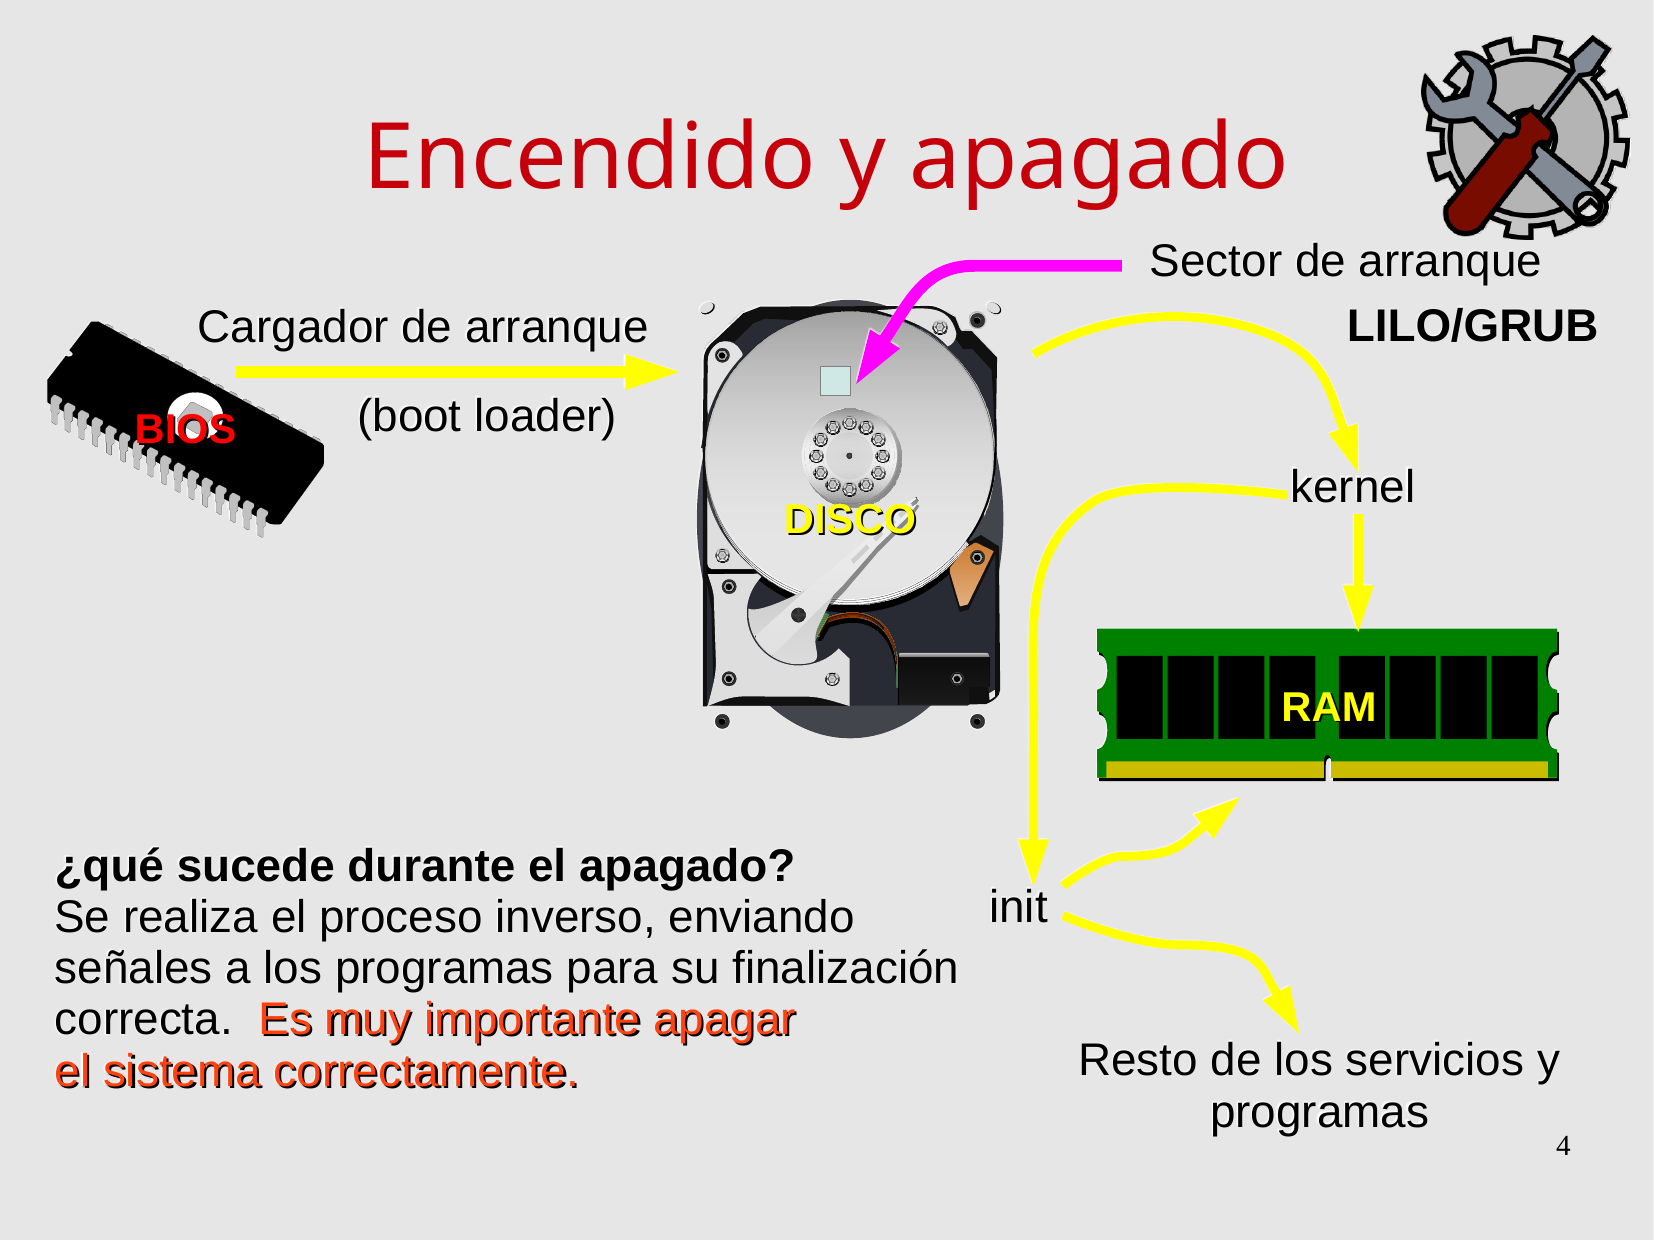

# Encendido y apagado
Sector de arranque
LILO/GRUB
Cargador de arranque
DISCO
BIOS
(boot loader)
kernel
RAM
¿qué sucede durante el apagado?
Se realiza el proceso inverso, enviando
señales a los programas para su finalización
correcta. Es muy importante apagar
el sistema correctamente.
init
Resto de los servicios y programas
4